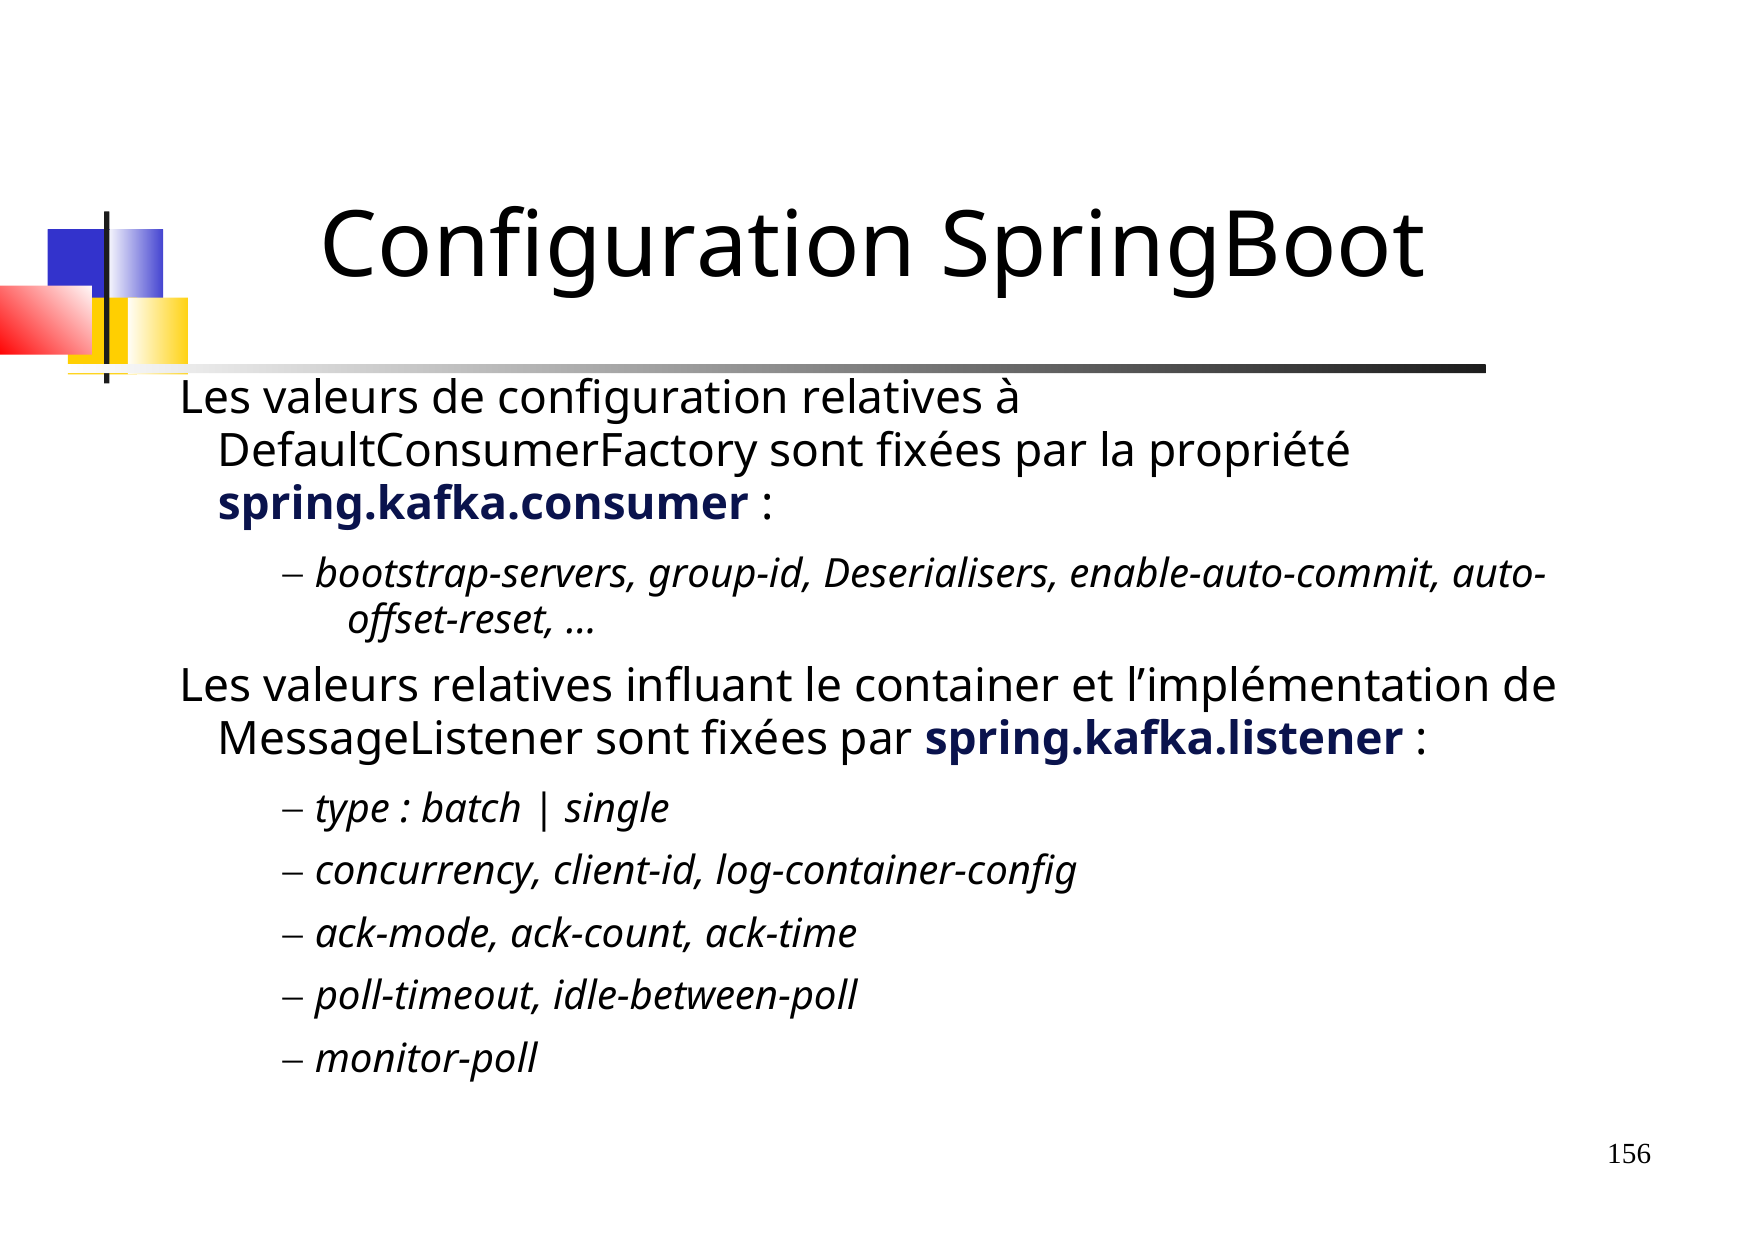

# Configuration SpringBoot
Les valeurs de configuration relatives à DefaultConsumerFactory sont fixées par la propriété spring.kafka.consumer :
bootstrap-servers, group-id, Deserialisers, enable-auto-commit, auto-offset-reset, …
Les valeurs relatives influant le container et l’implémentation de MessageListener sont fixées par spring.kafka.listener :
type : batch | single
concurrency, client-id, log-container-config
ack-mode, ack-count, ack-time
poll-timeout, idle-between-poll
monitor-poll